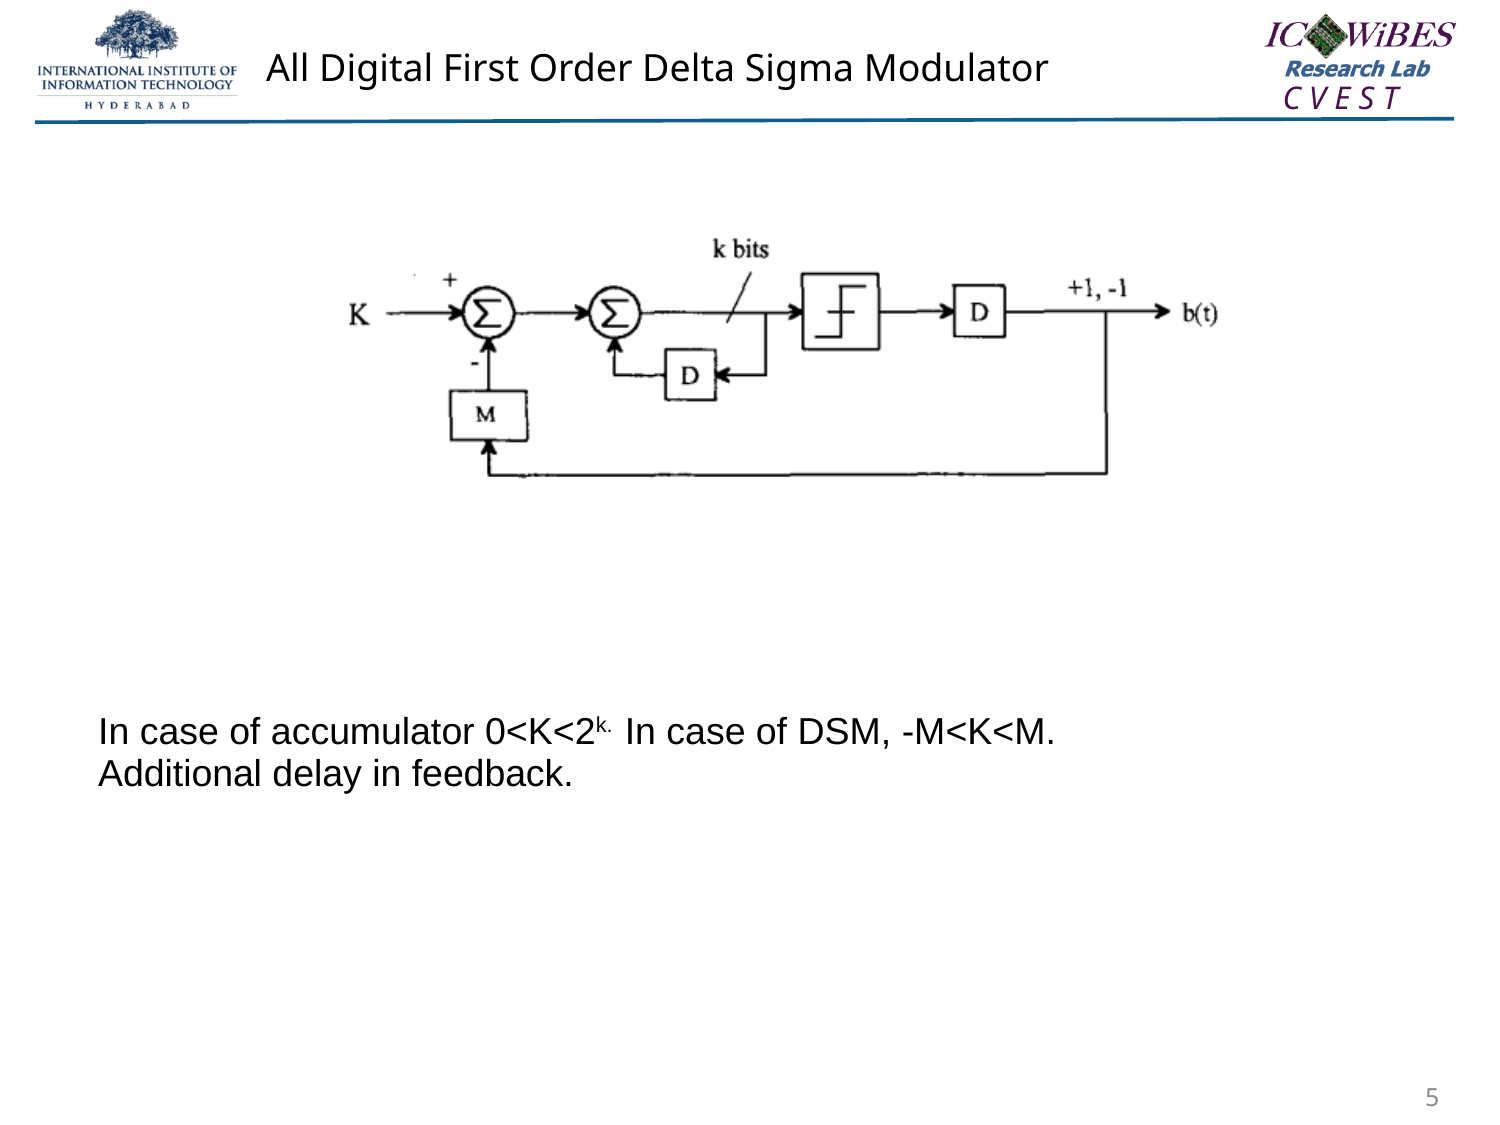

# All Digital First Order Delta Sigma Modulator
In case of accumulator 0<K<2k. In case of DSM, -M<K<M.
Additional delay in feedback.